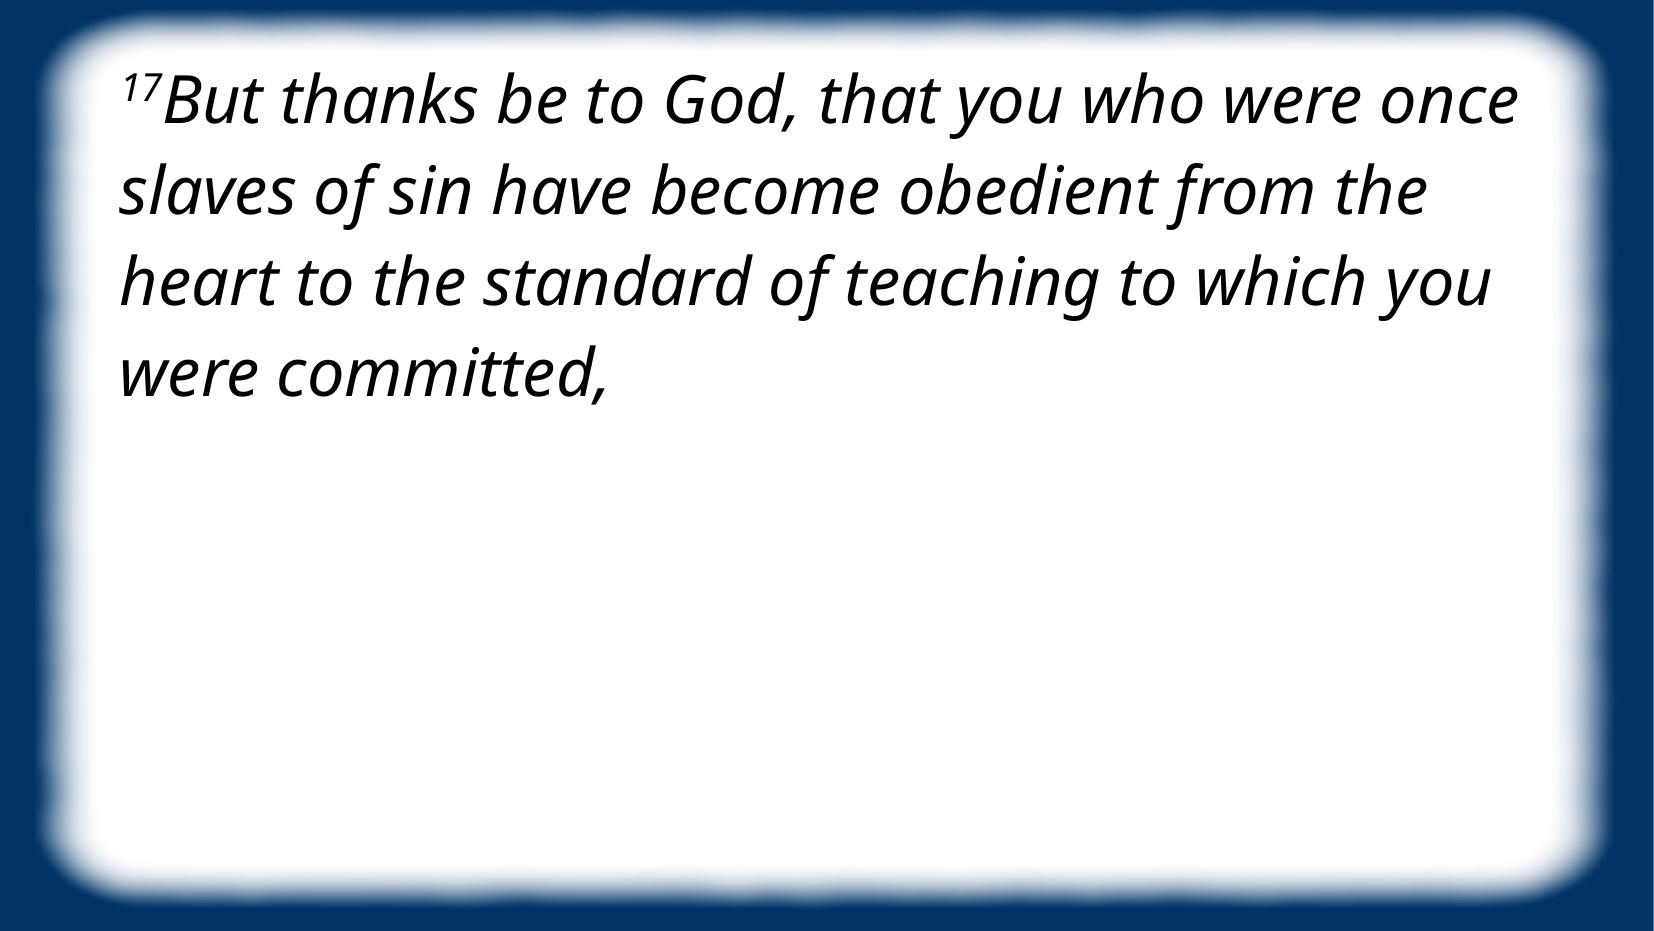

17But thanks be to God, that you who were once slaves of sin have become obedient from the heart to the standard of teaching to which you were committed,